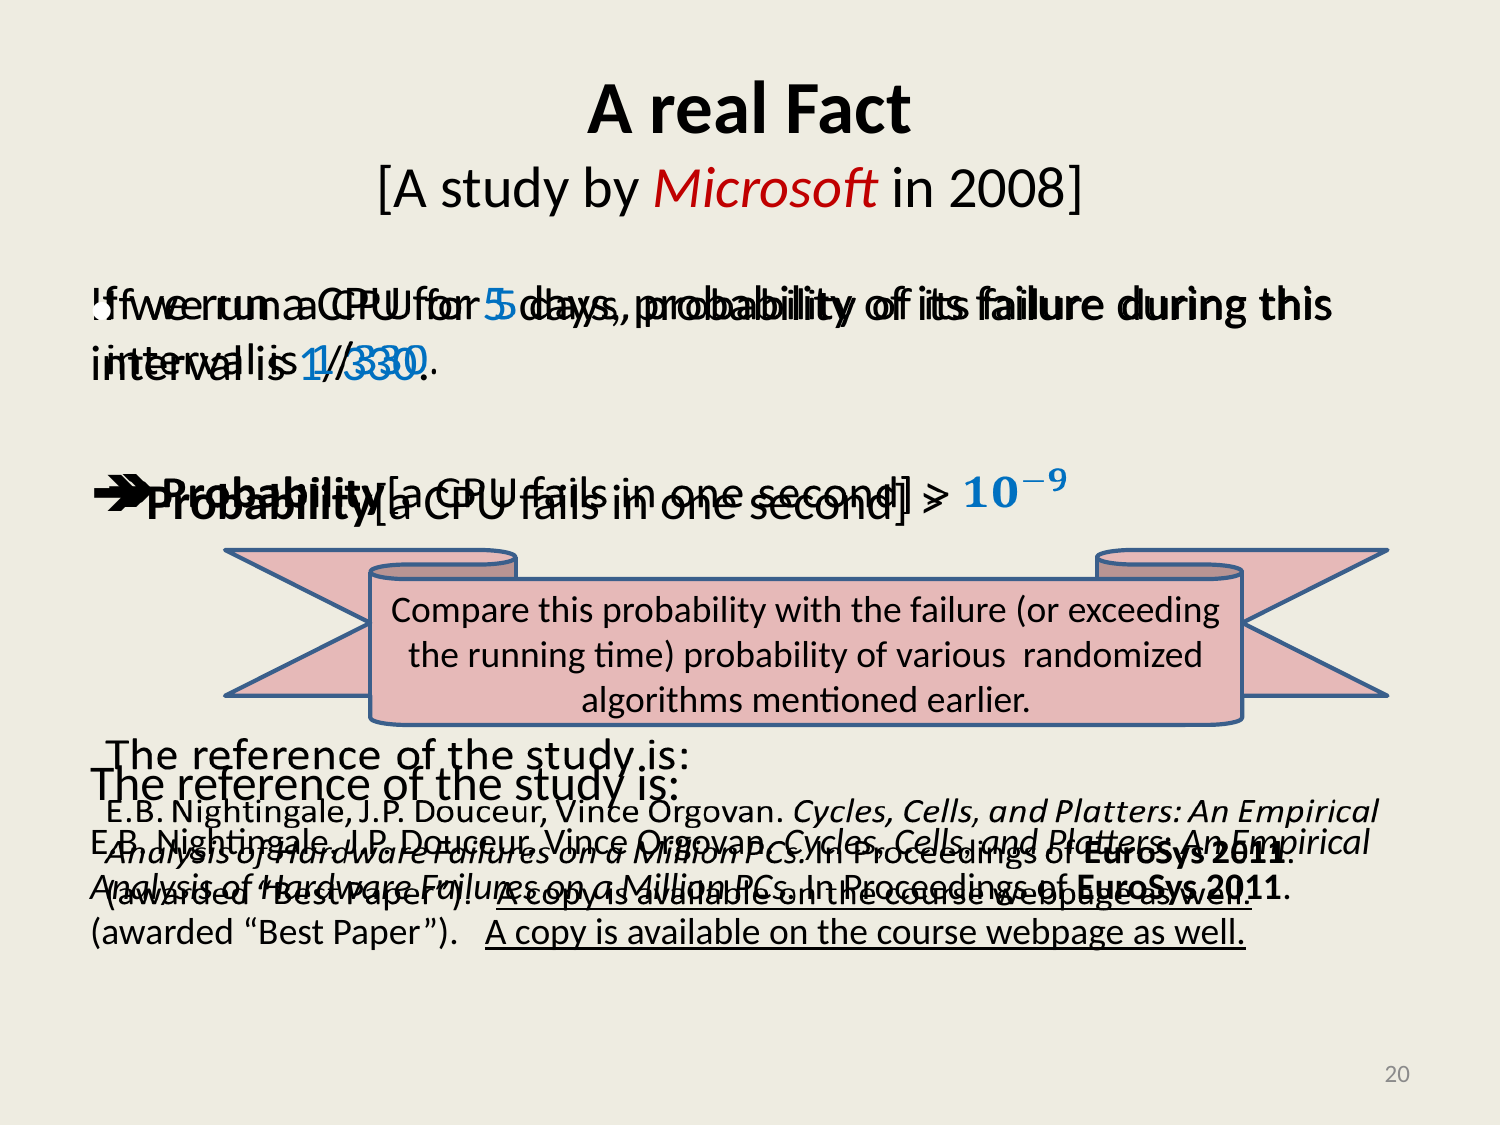

# A real Fact [A study by Microsoft in 2008]
If we run a CPU for 5 days, probability of its failure during this interval is 1/330.
Probability[a CPU fails in one second] >
The reference of the study is:
E.B. Nightingale, J.P. Douceur, Vince Orgovan. Cycles, Cells, and Platters: An Empirical Analysis of Hardware Failures on a Million PCs. In Proceedings of EuroSys 2011. (awarded “Best Paper”). A copy is available on the course webpage as well.
Compare this probability with the failure (or exceeding the running time) probability of various randomized algorithms mentioned earlier.